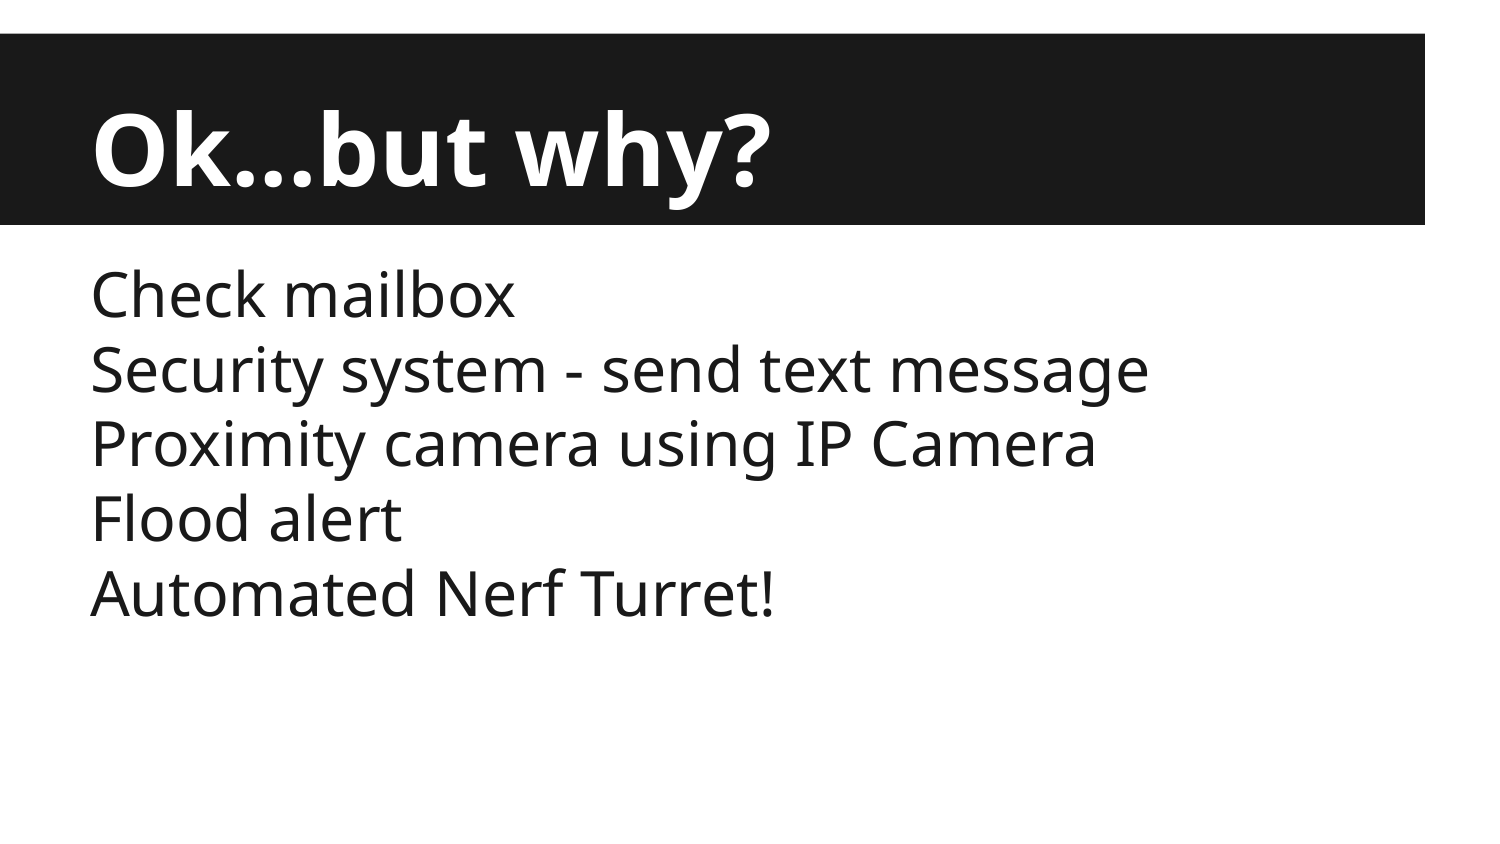

# Ok...but why?
Check mailbox
Security system - send text message
Proximity camera using IP Camera
Flood alert
Automated Nerf Turret!